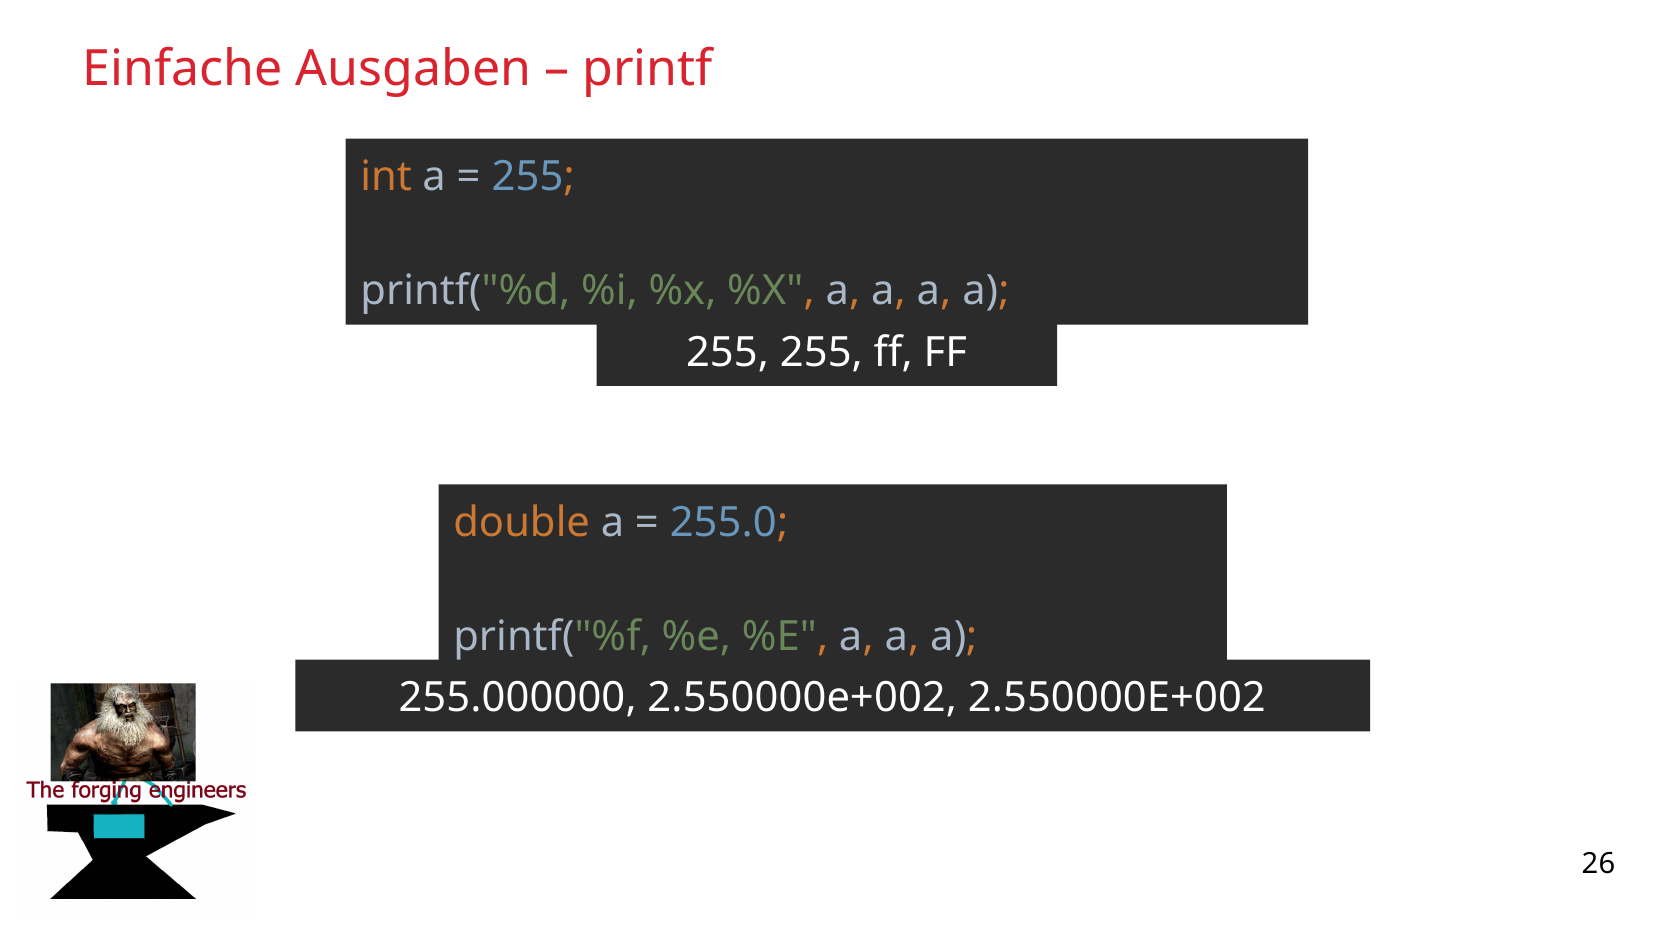

# Einfache Ausgaben – printf
int a = 255;
printf("%d, %i, %x, %X", a, a, a, a);
255, 255, ff, FF
double a = 255.0;
printf("%f, %e, %E", a, a, a);
255.000000, 2.550000e+002, 2.550000E+002